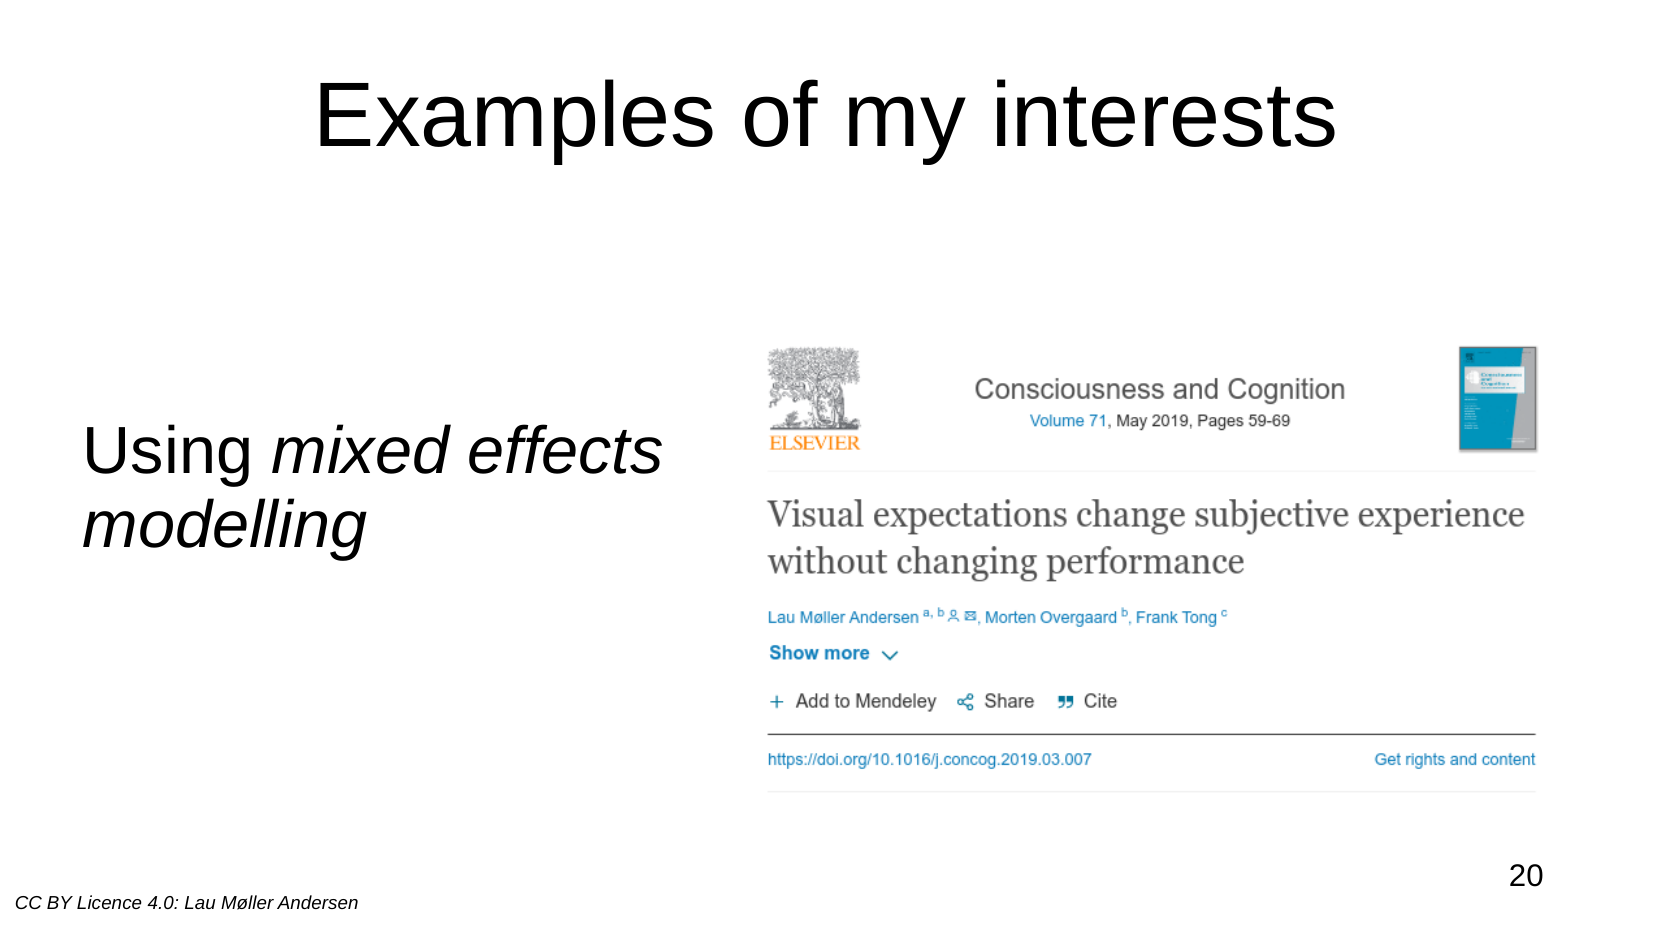

# Examples of my interests
Using mixed effects modelling
CC BY Licence 4.0: Lau Møller Andersen